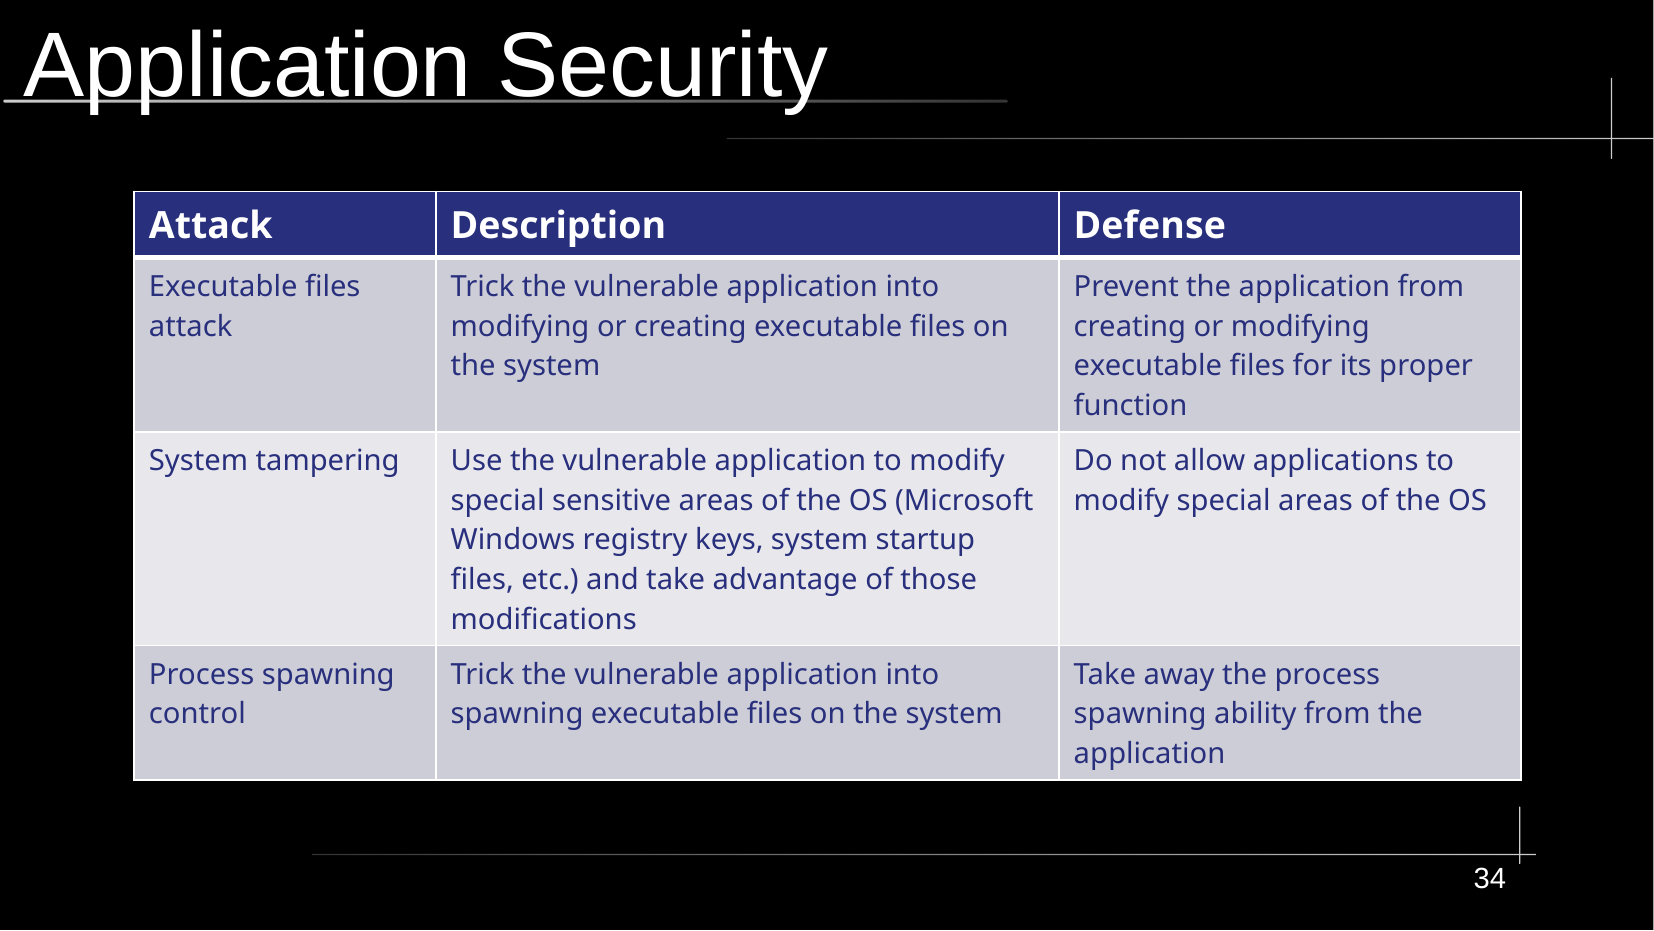

# Application Security
| Attack | Description | Defense |
| --- | --- | --- |
| Executable files attack | Trick the vulnerable application into modifying or creating executable files on the system | Prevent the application from creating or modifying executable files for its proper function |
| System tampering | Use the vulnerable application to modify special sensitive areas of the OS (Microsoft Windows registry keys, system startup files, etc.) and take advantage of those modifications | Do not allow applications to modify special areas of the OS |
| Process spawning control | Trick the vulnerable application into spawning executable files on the system | Take away the process spawning ability from the application |
34